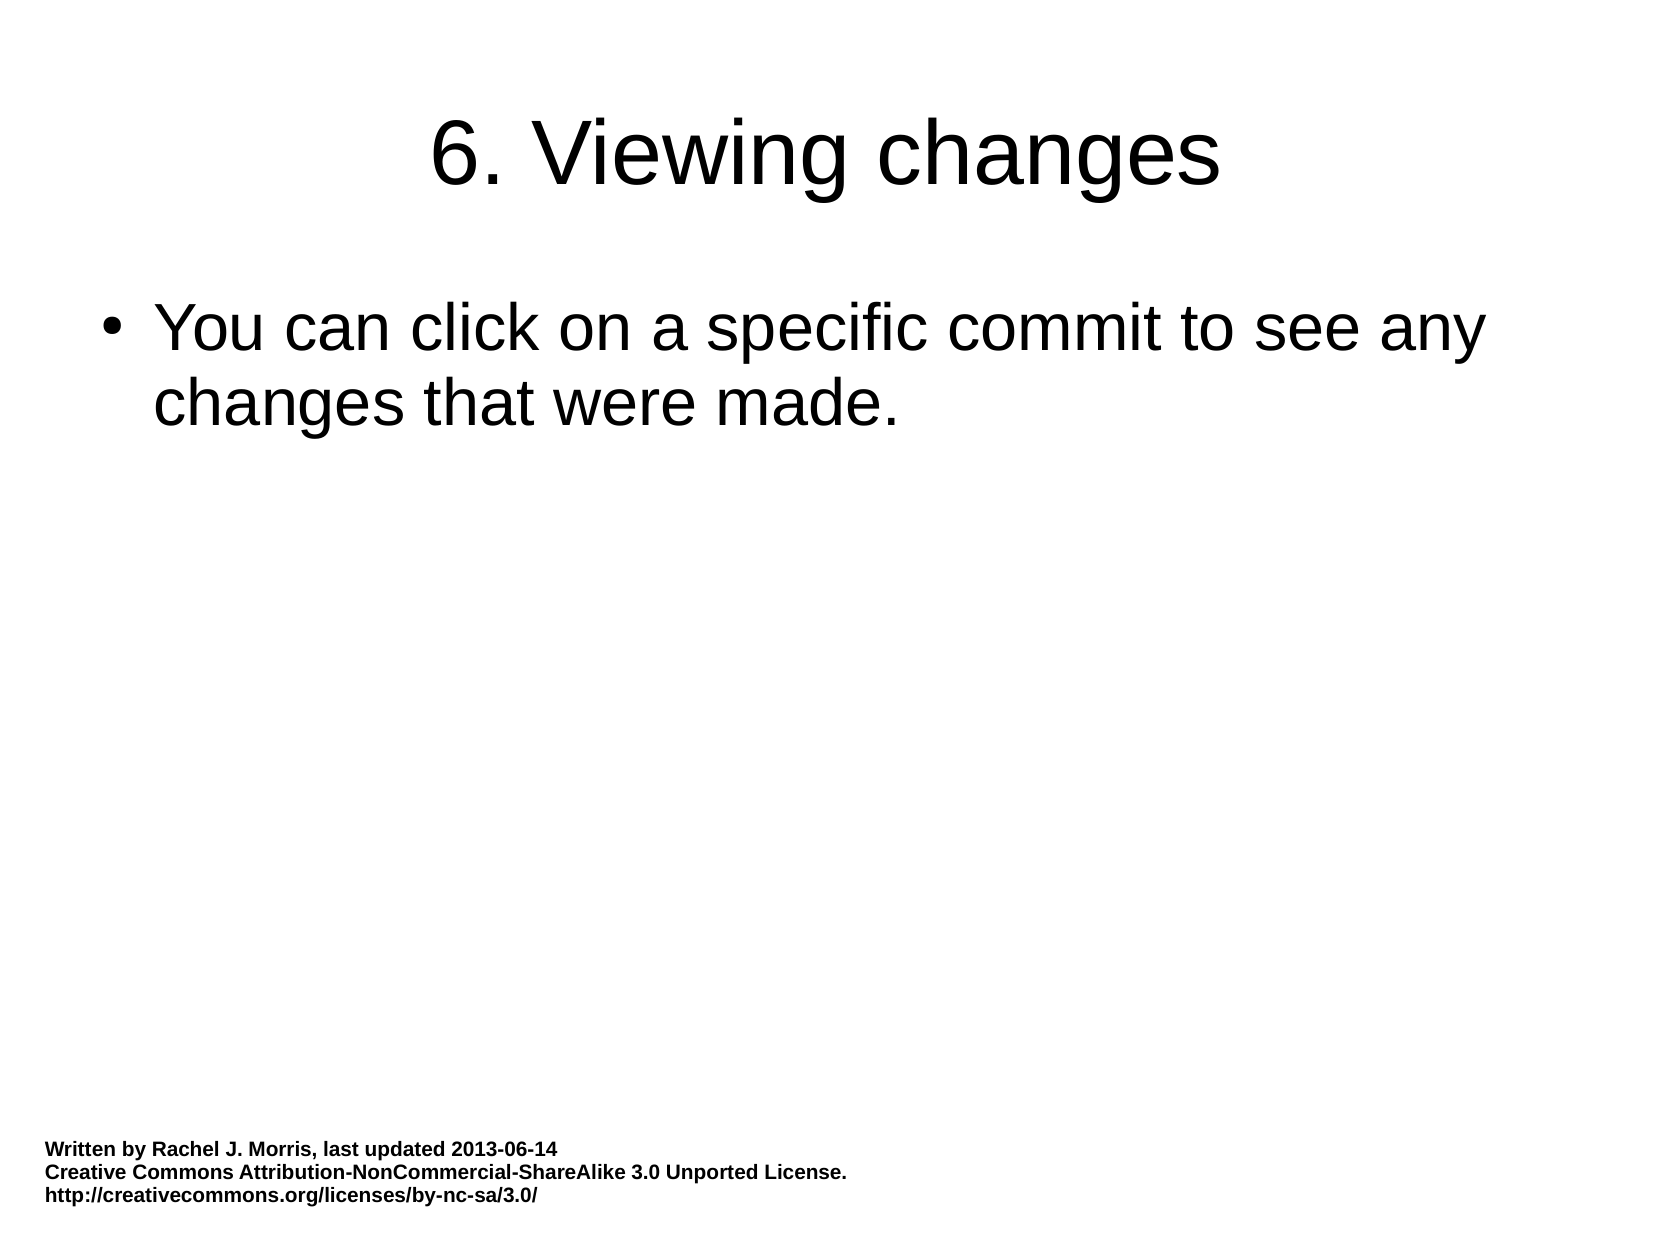

# 6. Viewing changes
You can click on a specific commit to see any changes that were made.